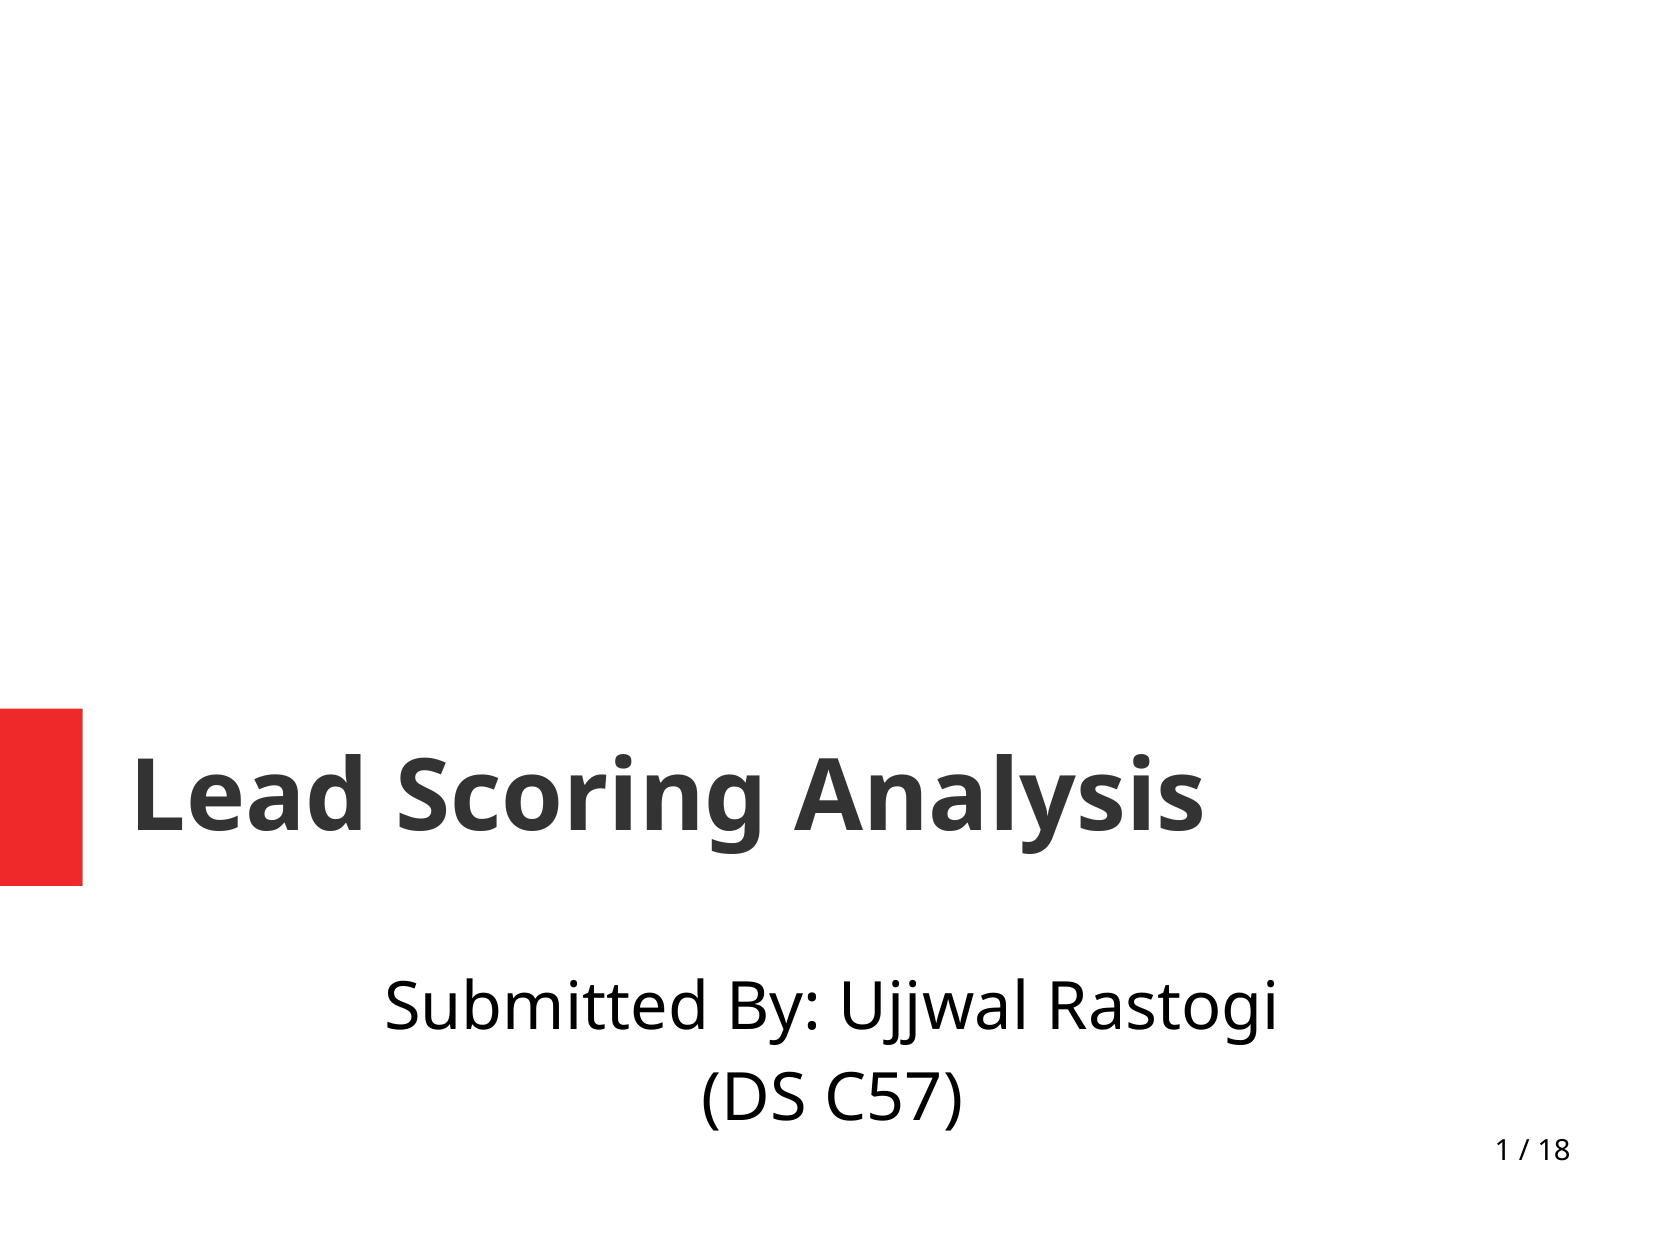

# Lead Scoring Analysis
Submitted By: Ujjwal Rastogi
(DS C57)
1